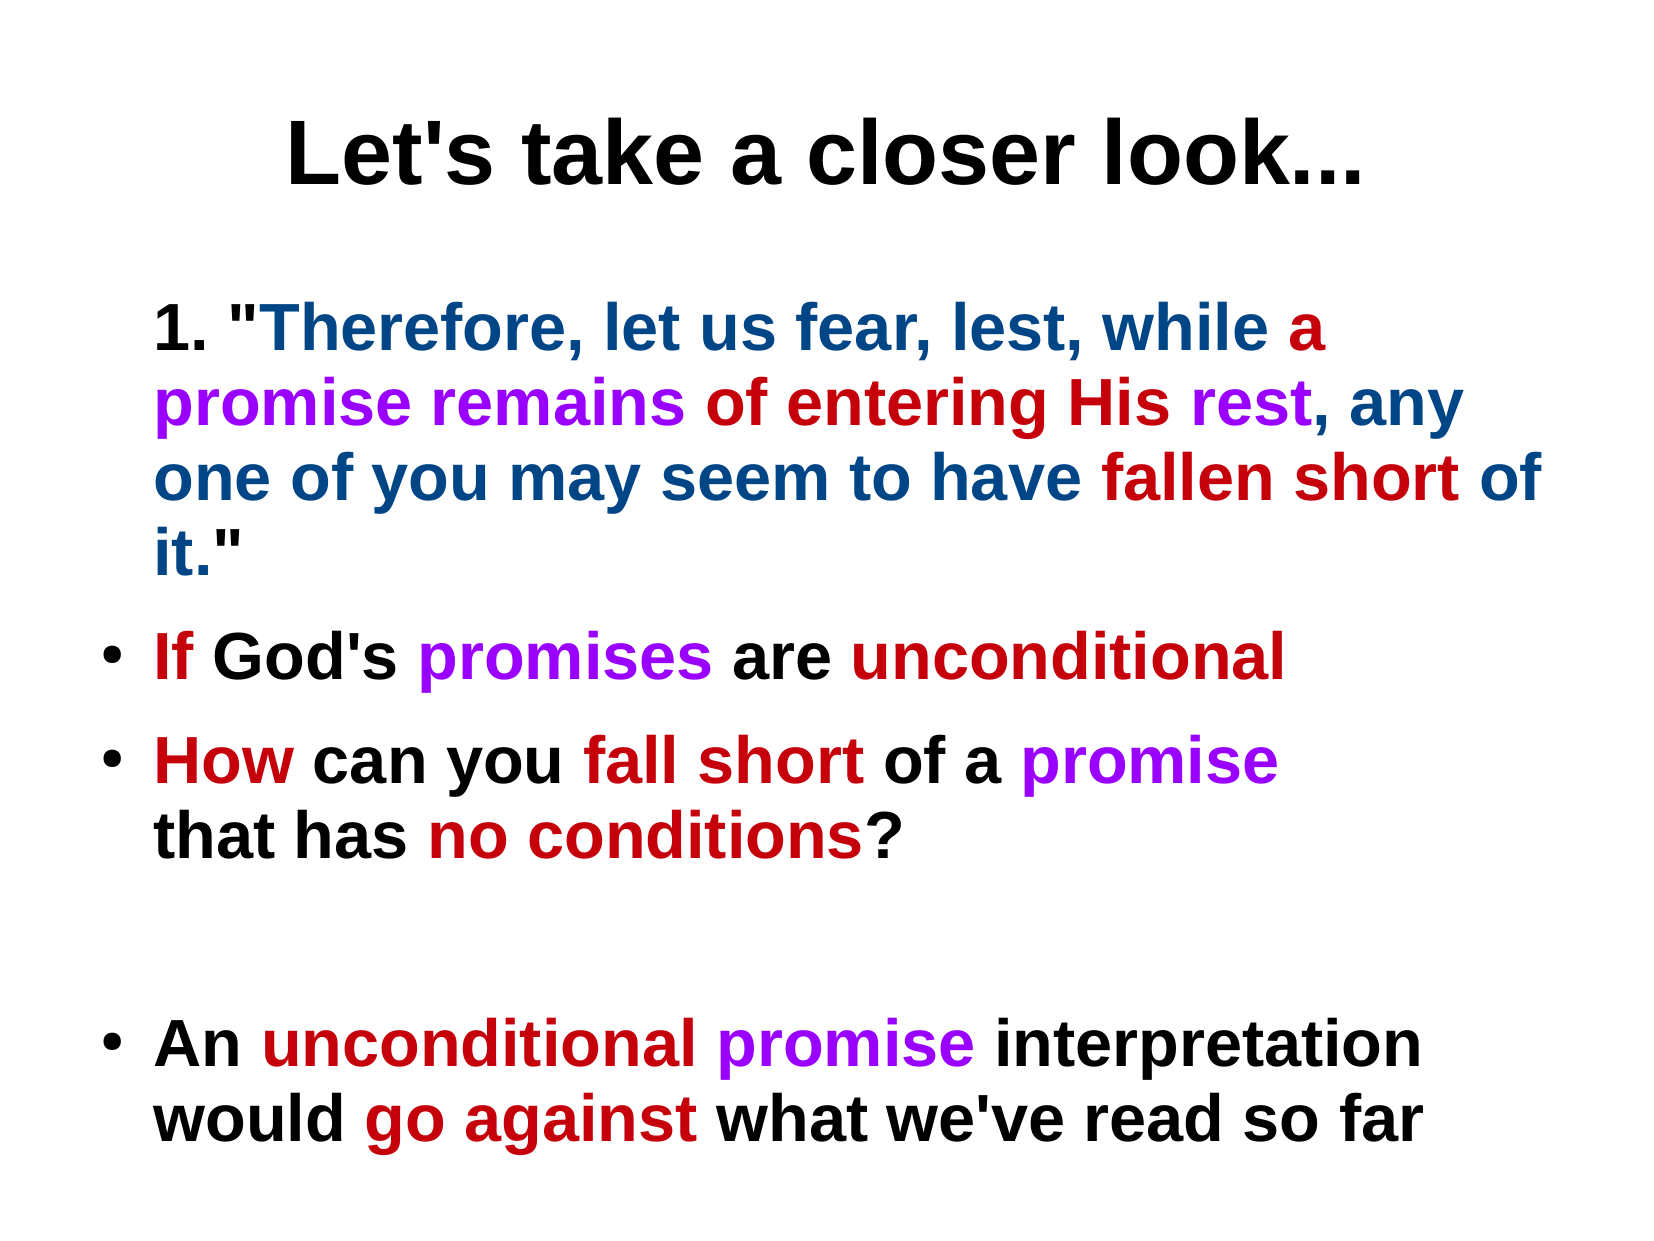

# Let's take a closer look...
1. "Therefore, let us fear, lest, while a promise remains of entering His rest, any one of you may seem to have fallen short of it."
If God's promises are unconditional
How can you fall short of a promise
that has no conditions?
An unconditional promise interpretation
would go against what we've read so far